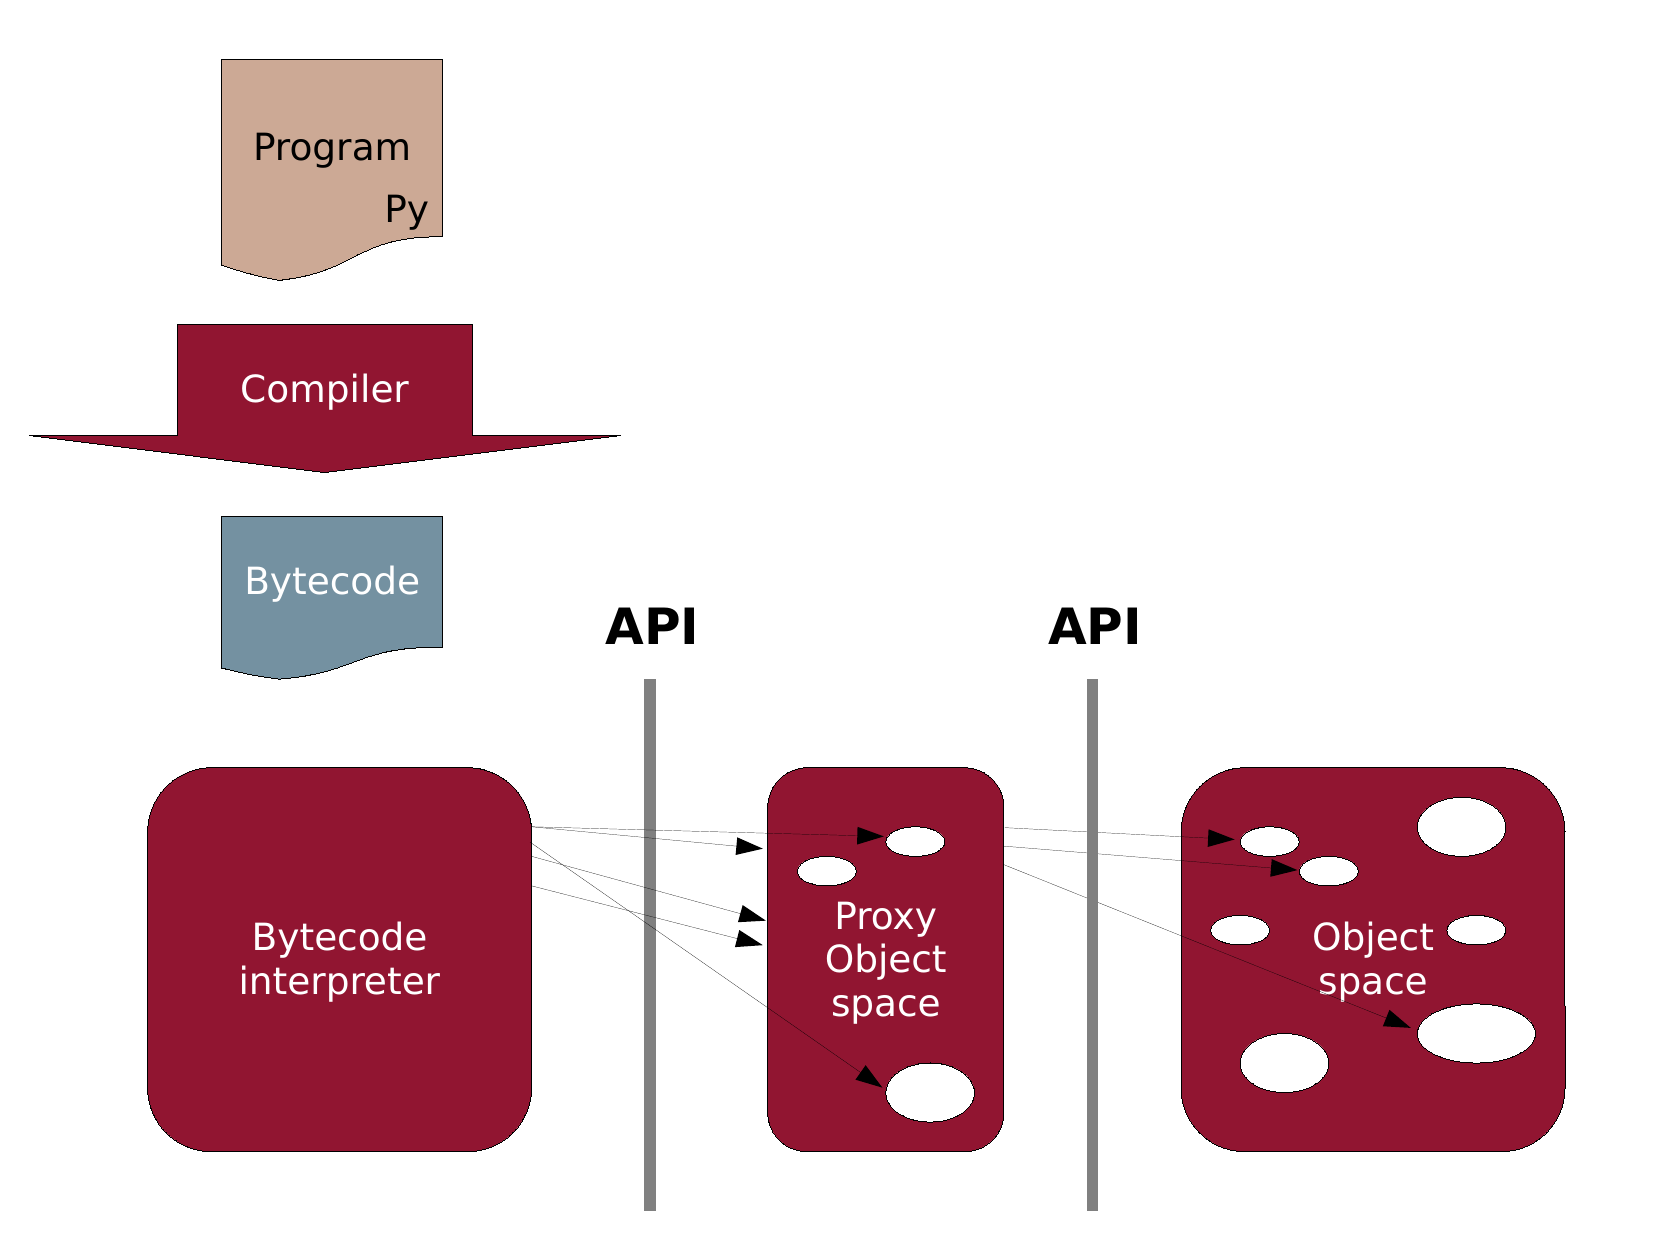

Program
Py
Compiler
Bytecode
API
API
Bytecode
interpreter
Proxy
Object
space
Object
space